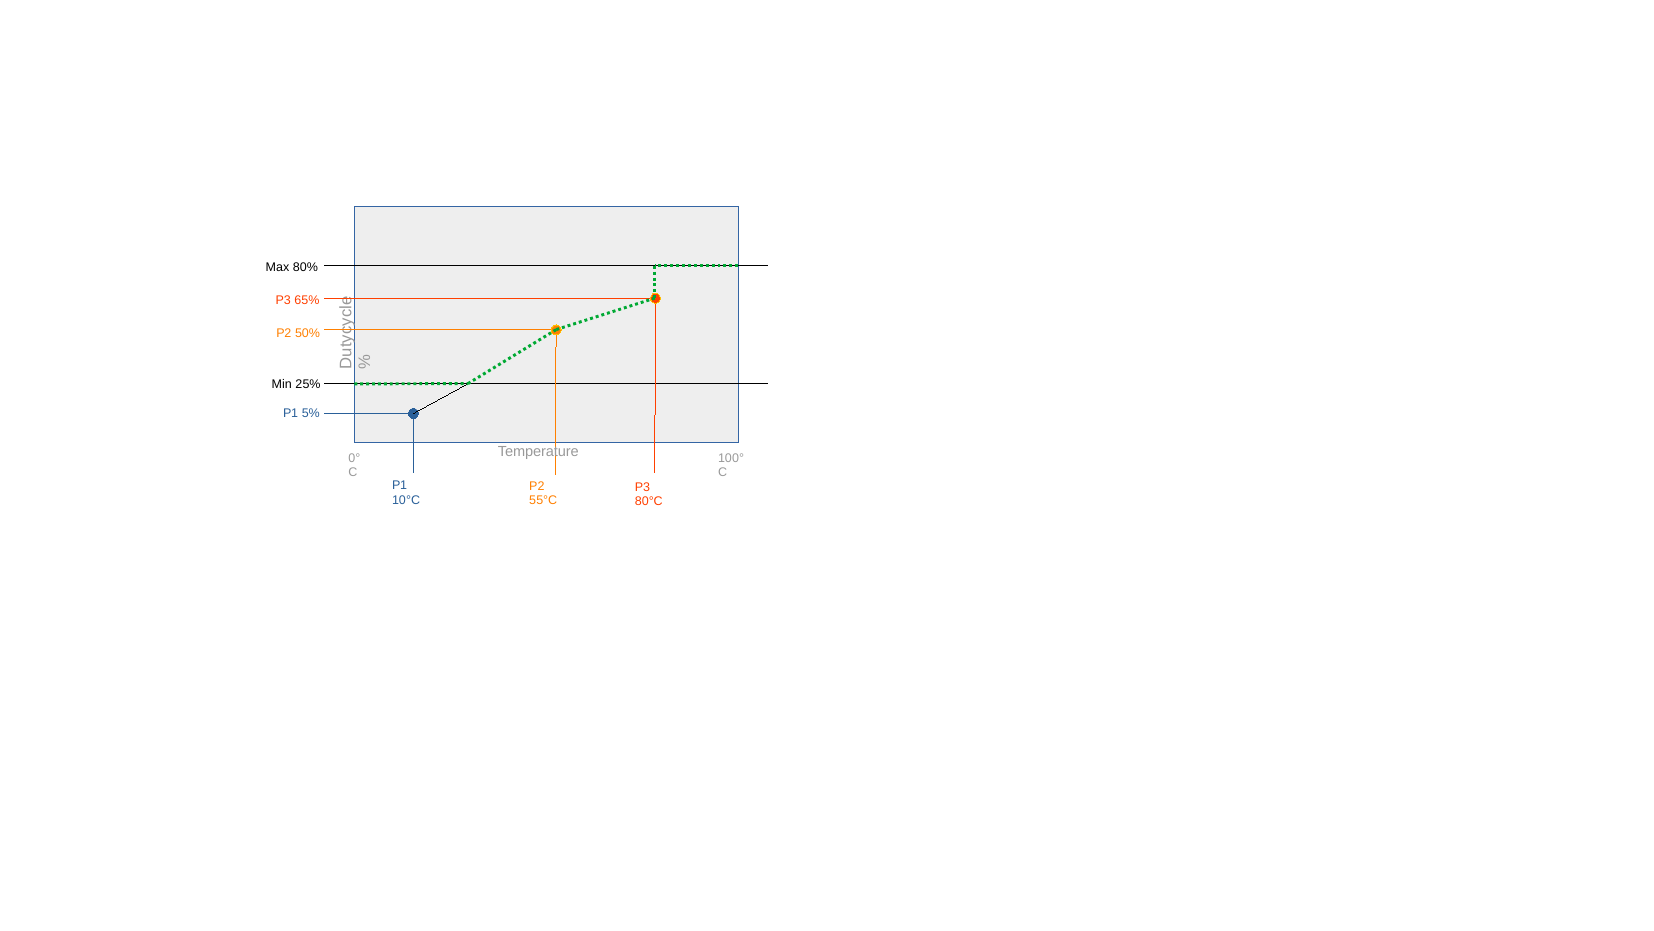

Max 80%
P3 65%
Dutycycle %
P2 50%
Min 25%
P1 5%
Temperature
0°C
100°C
P1 10°C
P2 55°C
P3 80°C